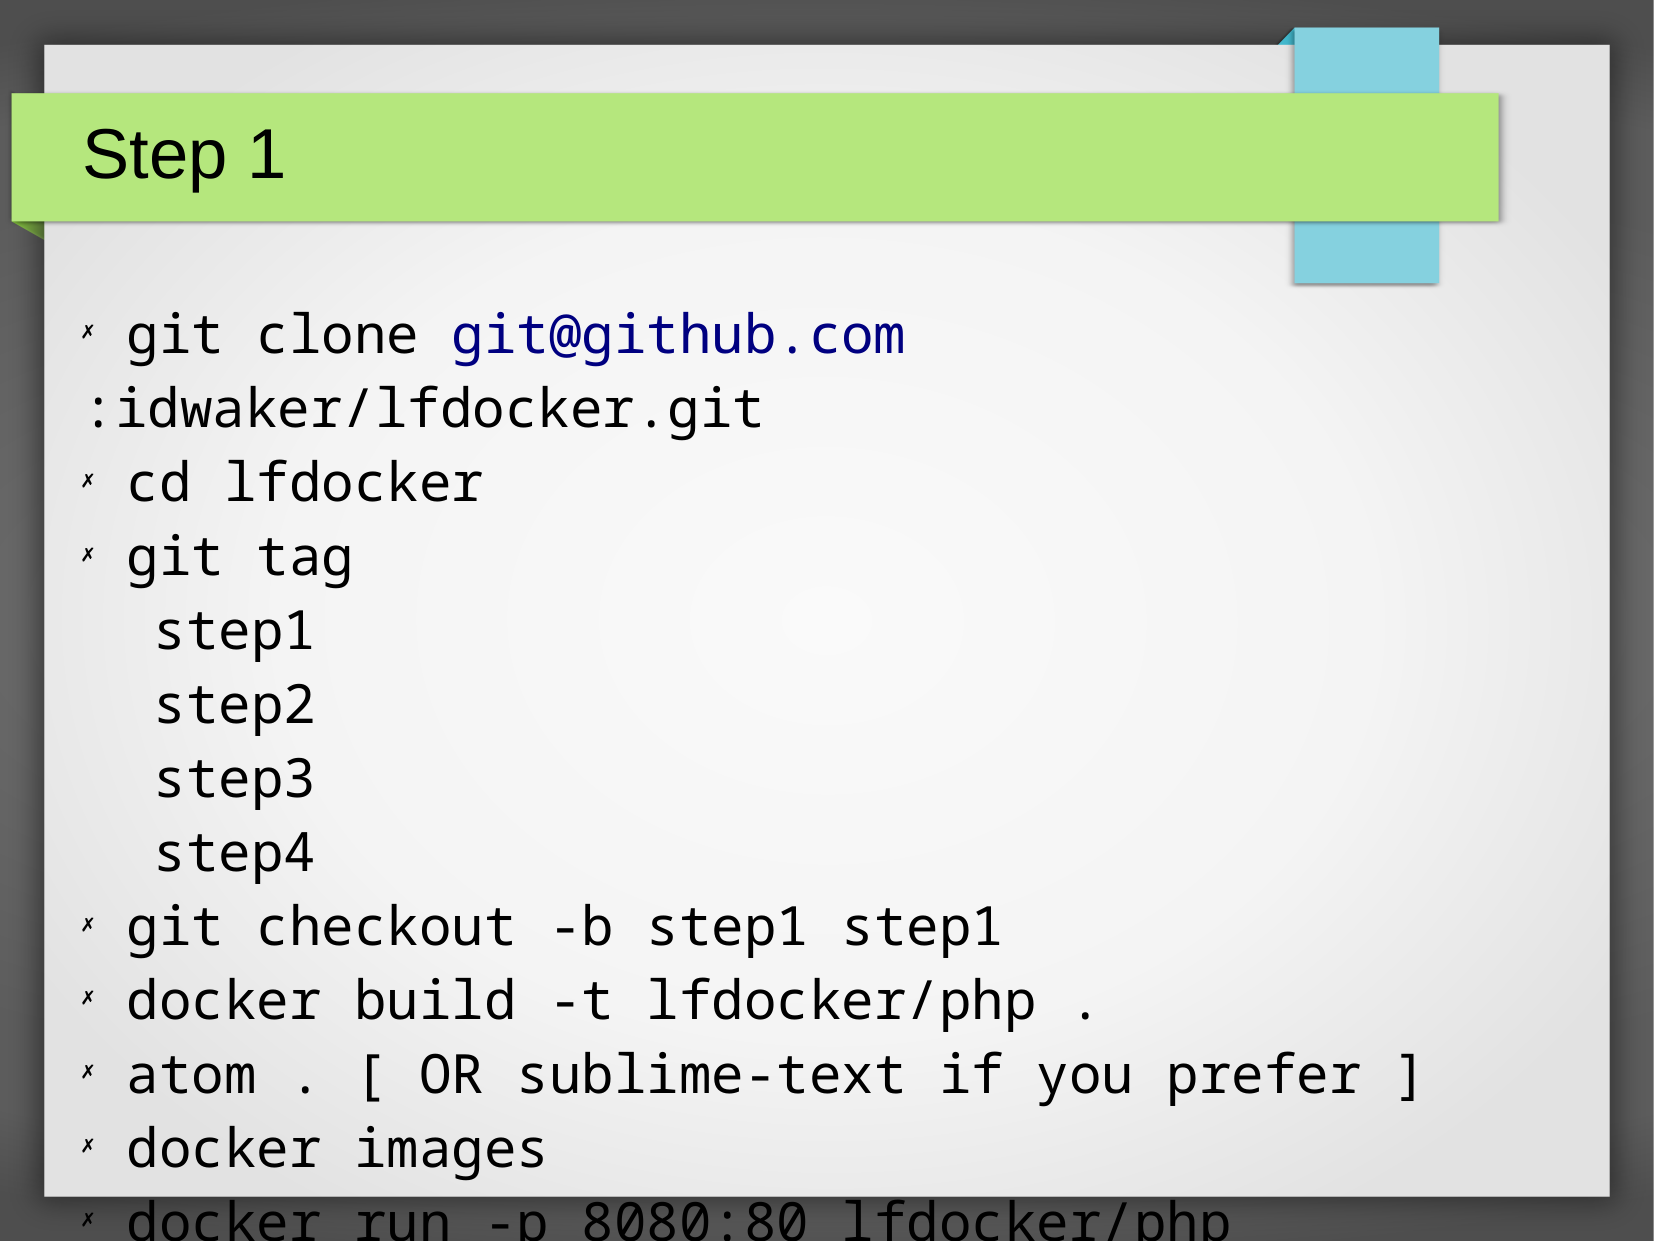

# Step 1
 git clone git@github.com:idwaker/lfdocker.git
 cd lfdocker
 git tag
step1
step2
step3
step4
 git checkout -b step1 step1
 docker build -t lfdocker/php .
 atom . [ OR sublime-text if you prefer ]
 docker images
 docker run -p 8080:80 lfdocker/php
 composer install [ php composer.phar install ]
 Goto localhost:8080